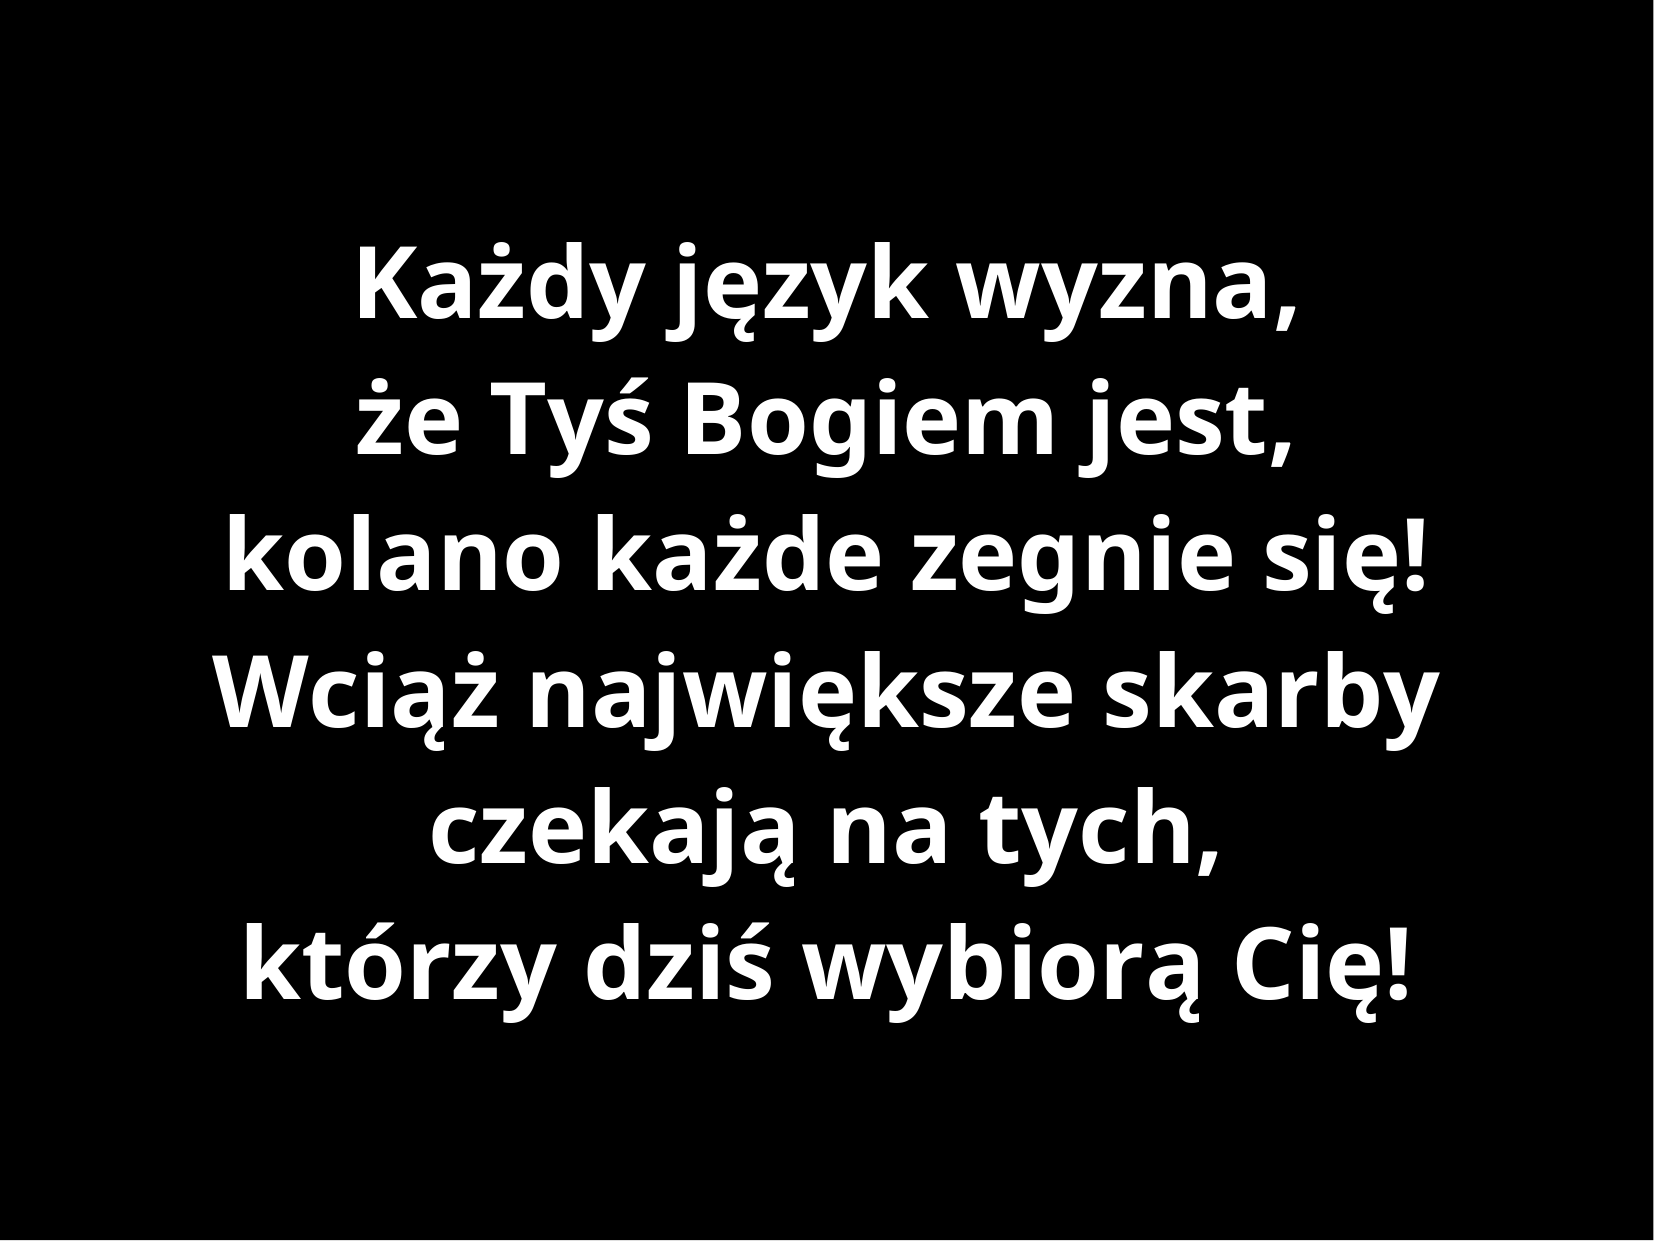

# Każdy język wyzna, że Tyś Bogiem jest, kolano każde zegnie się! Wciąż największe skarby czekają na tych, którzy dziś wybiorą Cię!